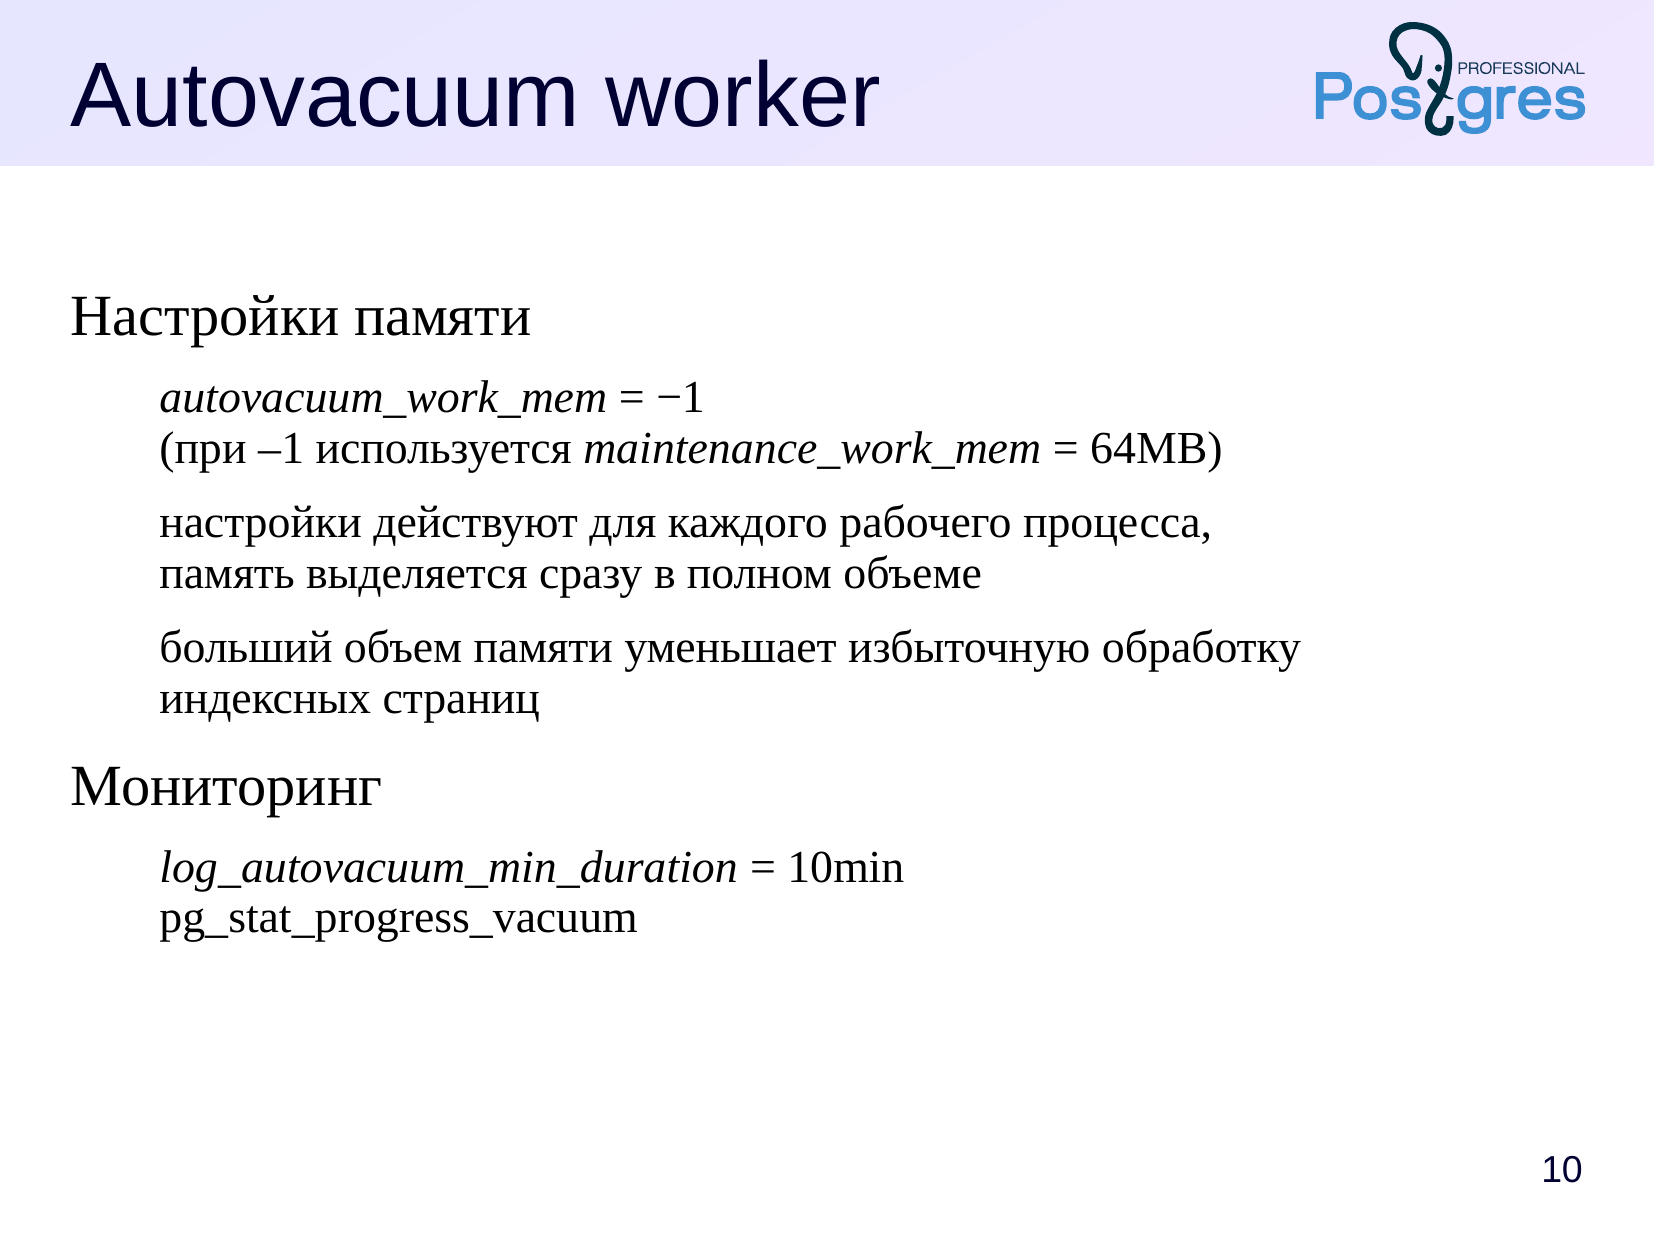

# Autovacuum worker
Настройки памяти
autovacuum_work_mem = −1
(при –1 используется maintenance_work_mem = 64MB)
настройки действуют для каждого рабочего процесса,
память выделяется сразу в полном объеме
больший объем памяти уменьшает избыточную обработку
индексных страниц
Мониторинг
log_autovacuum_min_duration = 10min
pg_stat_progress_vacuum